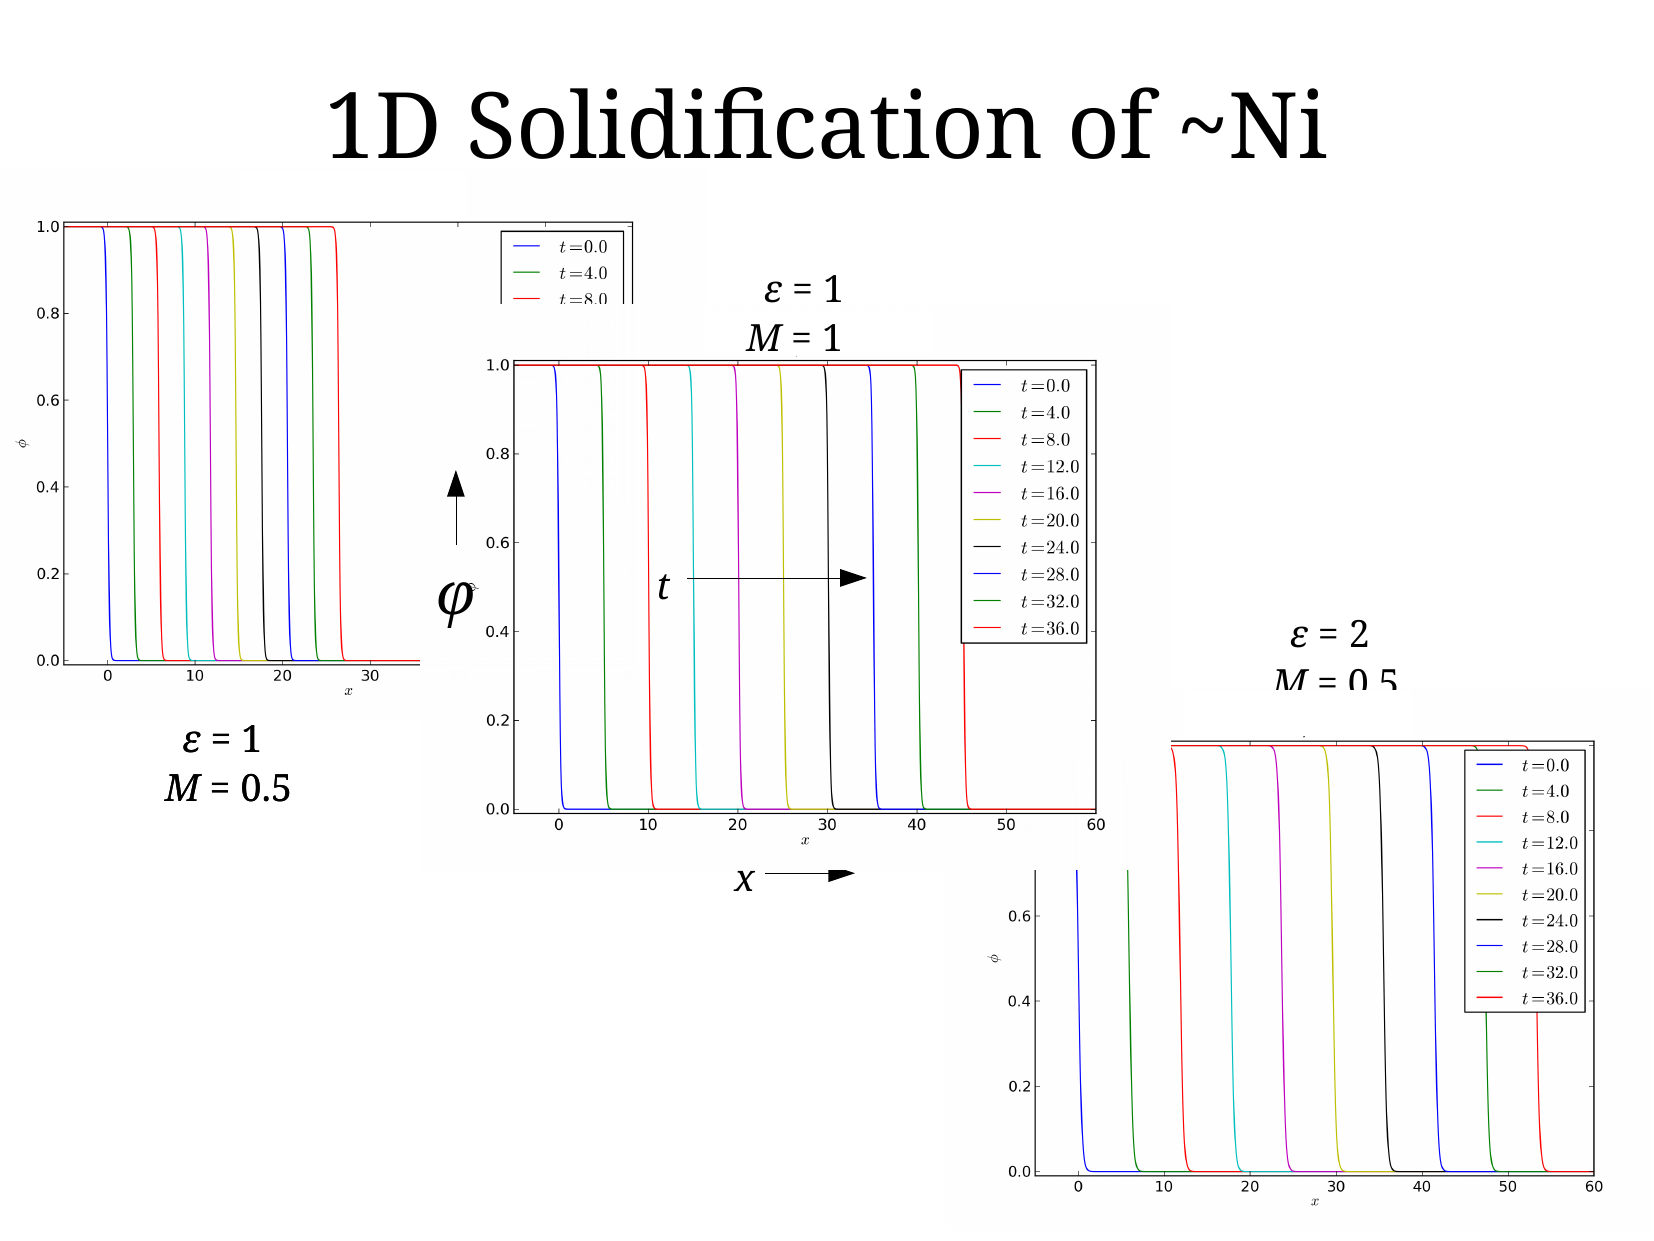

# 1D Solidification of ~Ni
ε = 1
M = 1
φ
t
ε = 2
M = 0.5
ε = 1
ε = 1
M = 0.5
M = 0.5
x